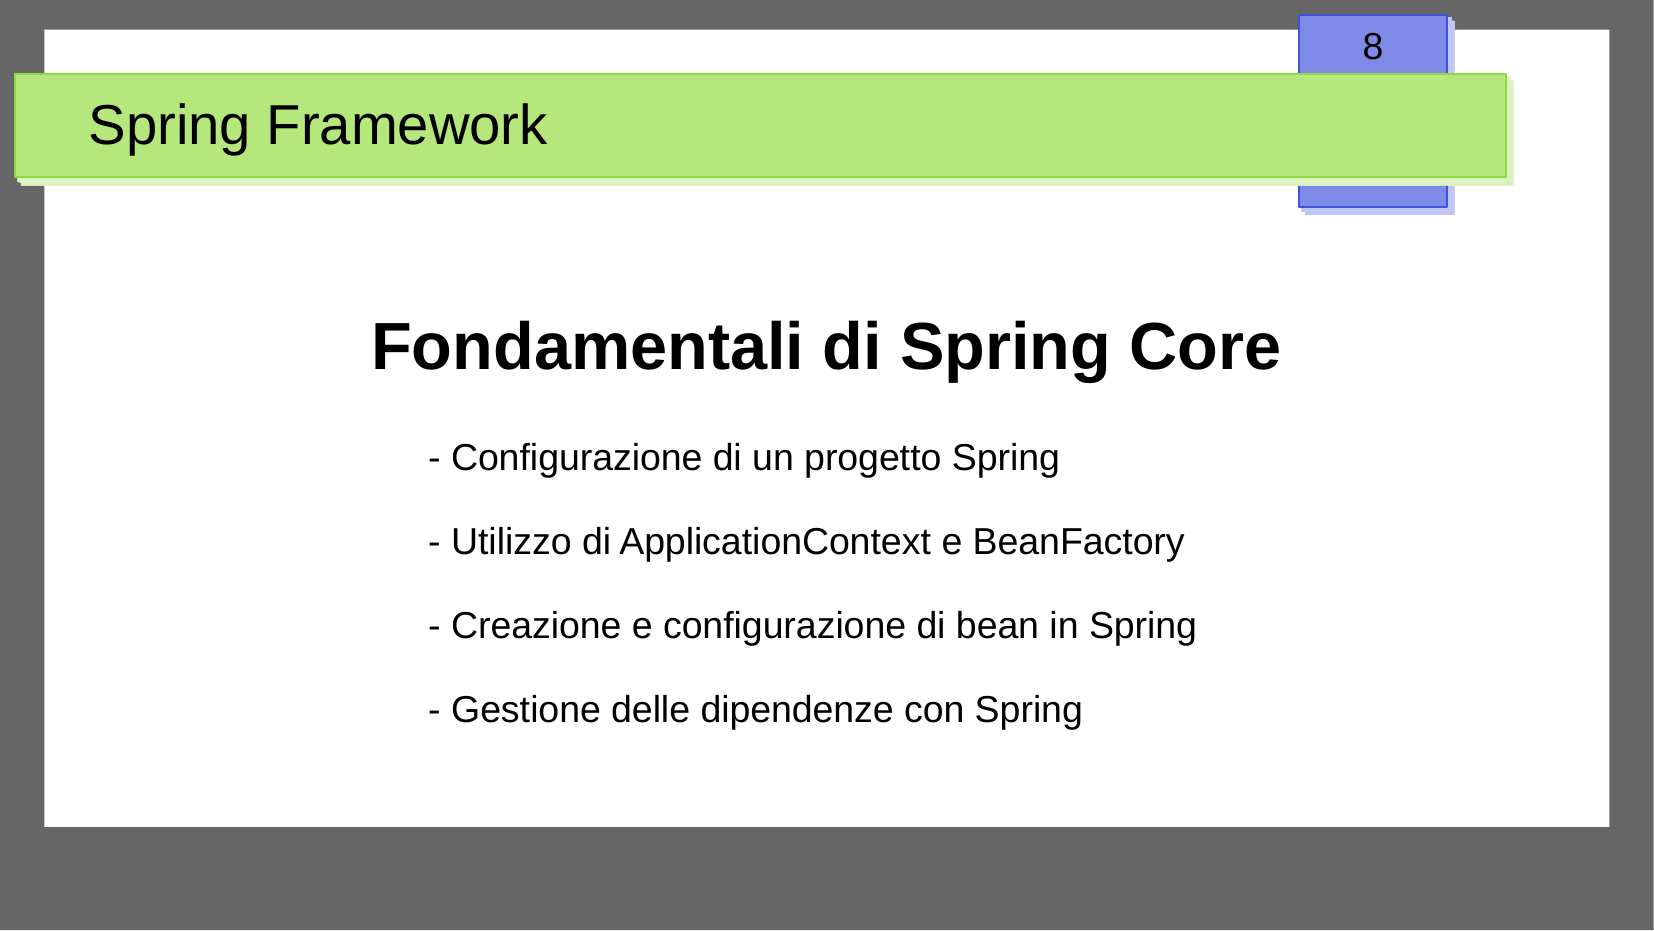

# Spring Framework
Fondamentali di Spring Core
- Configurazione di un progetto Spring
- Utilizzo di ApplicationContext e BeanFactory
- Creazione e configurazione di bean in Spring
- Gestione delle dipendenze con Spring